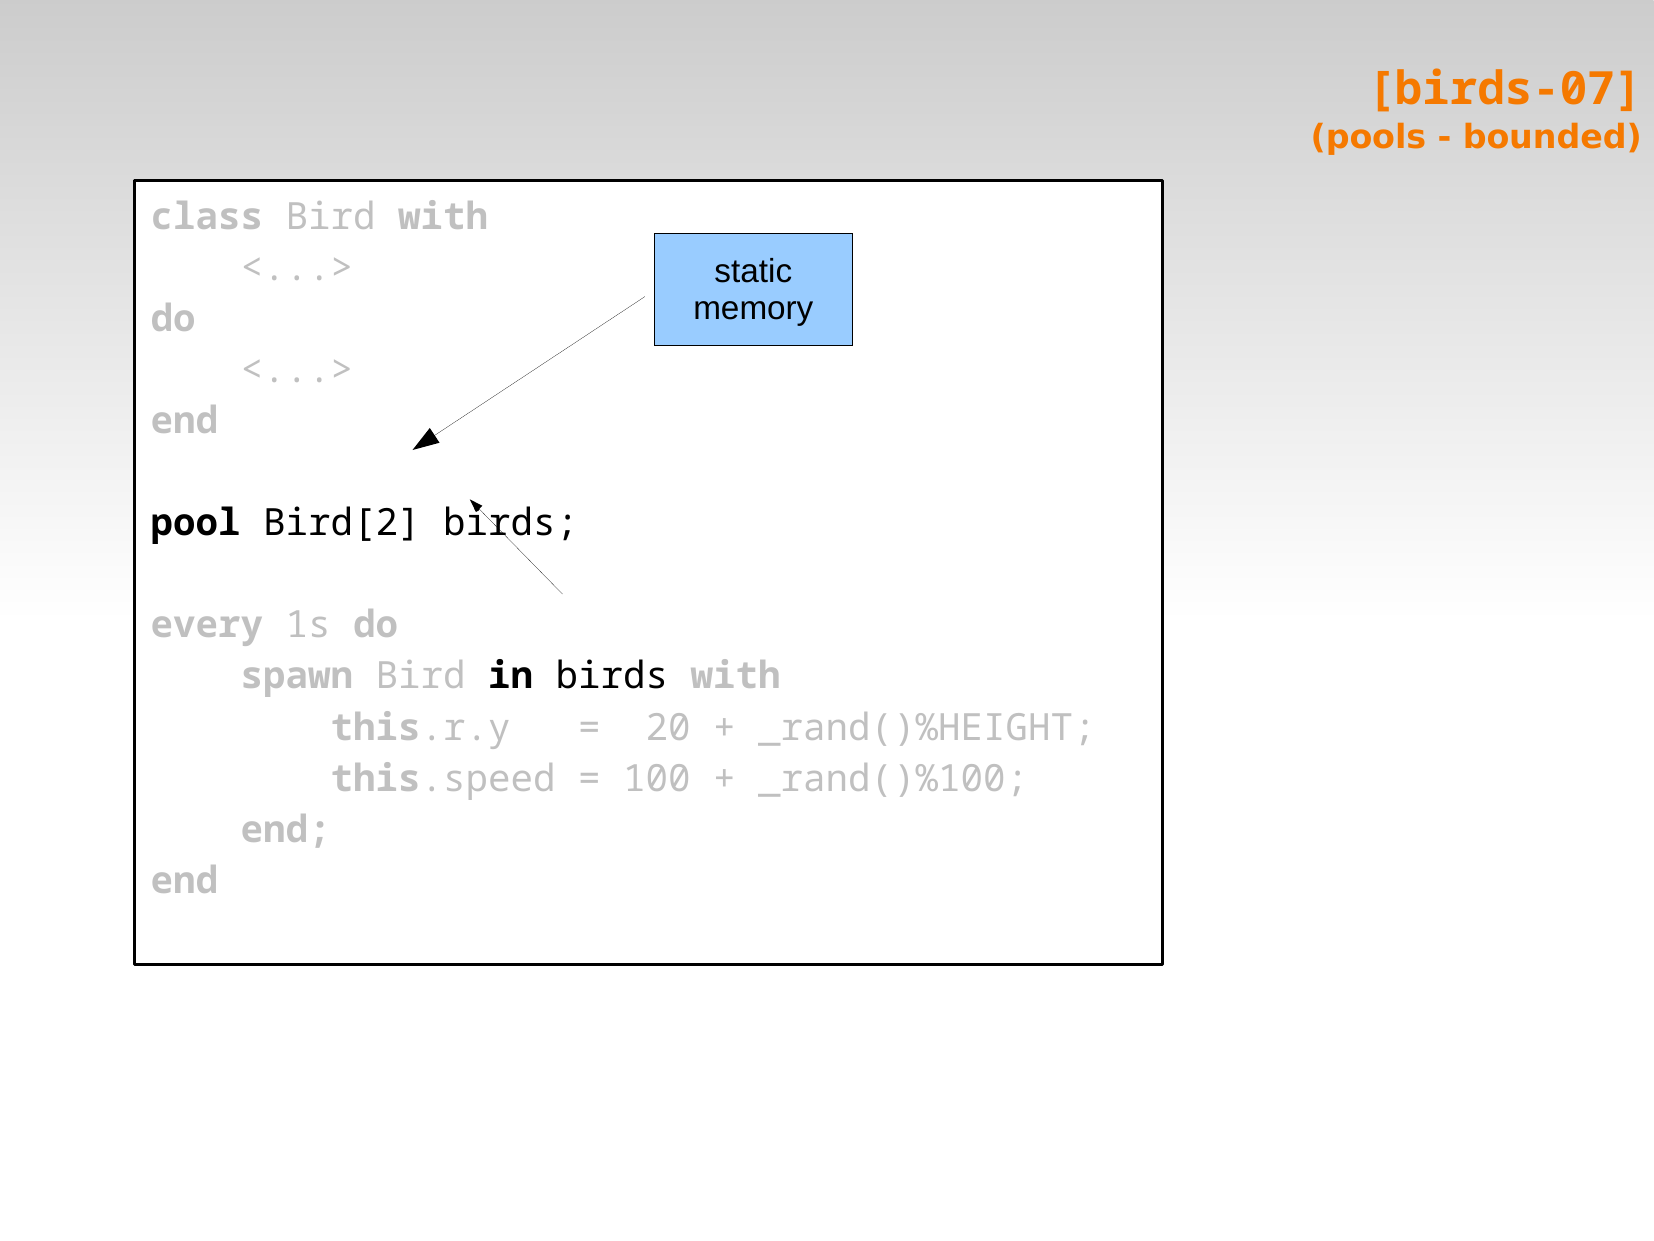

# [birds-07] (pools - bounded)
class Bird with
 <...>
do
 <...>
end
pool Bird[2] birds;
every 1s do
 spawn Bird in birds with
 this.r.y = 20 + _rand()%HEIGHT;
 this.speed = 100 + _rand()%100;
 end;
end
static
memory